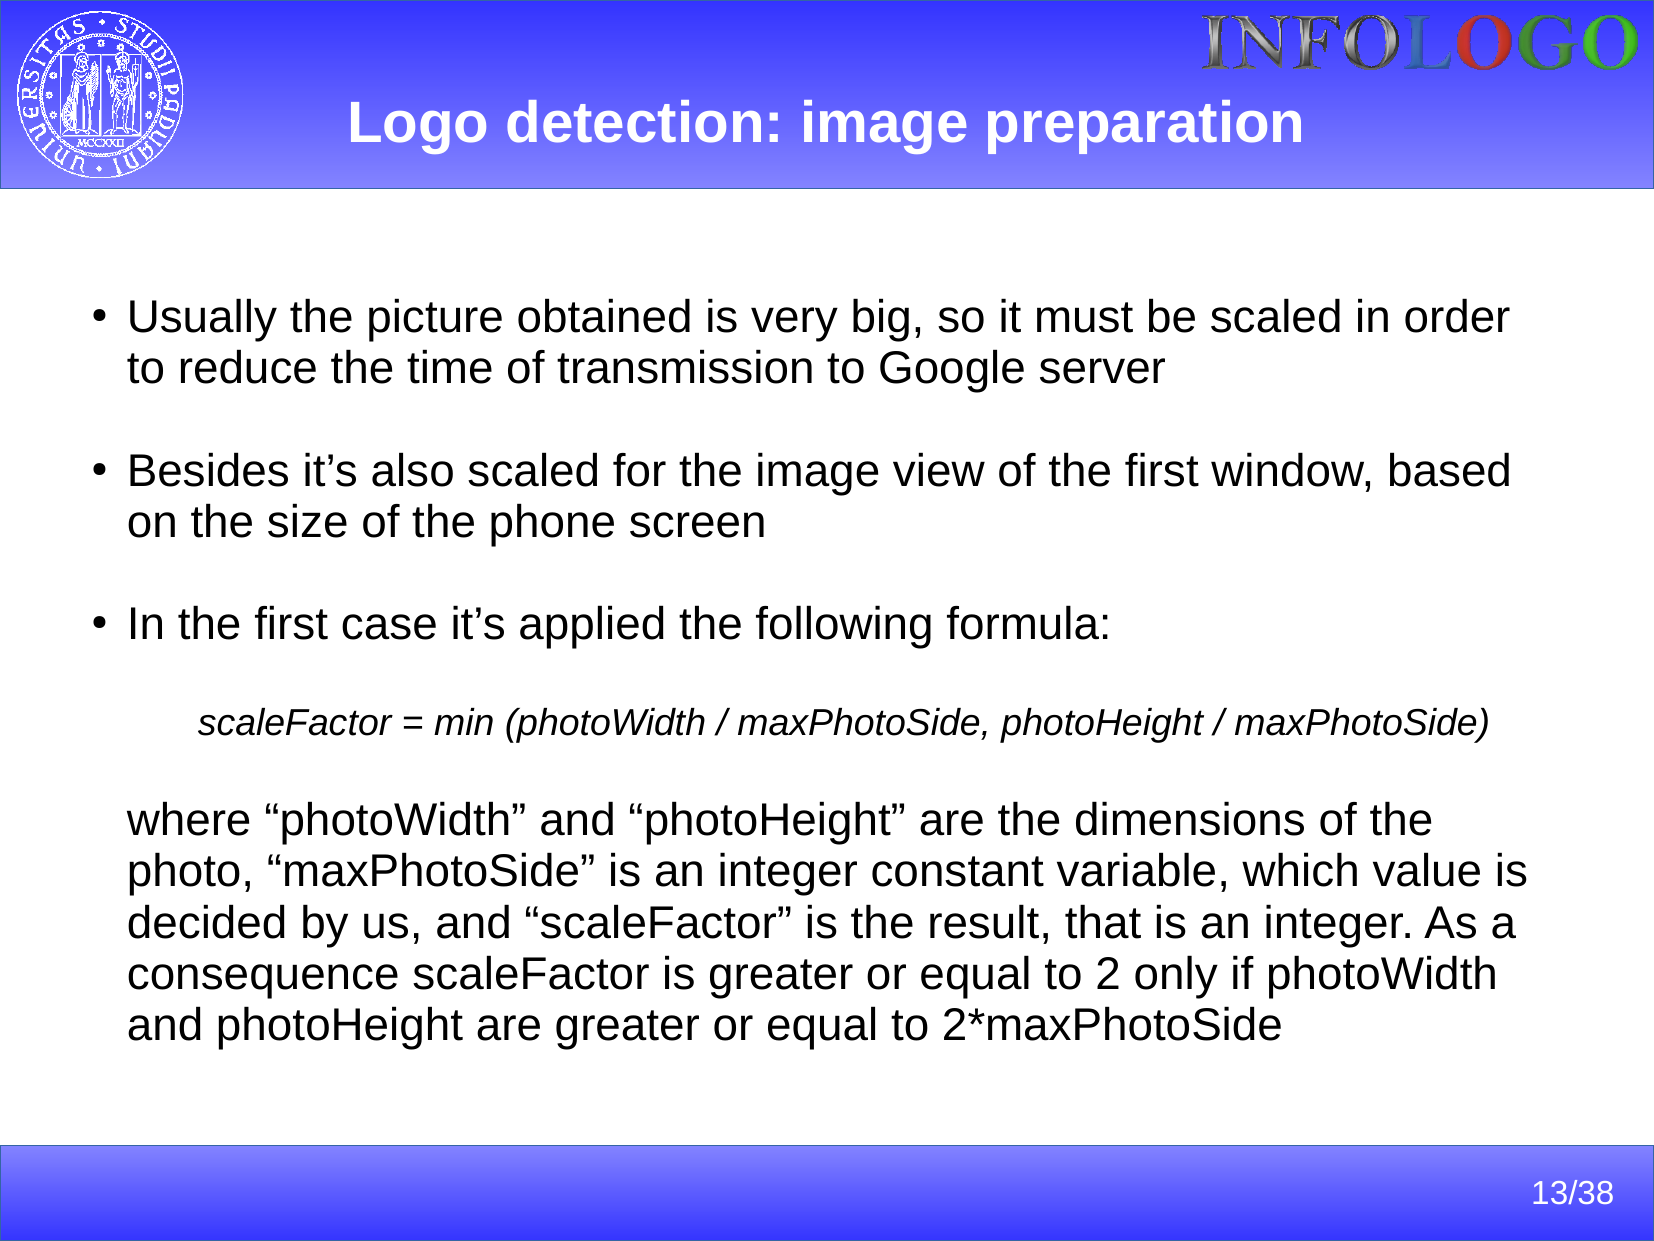

Logo detection: image preparation
Usually the picture obtained is very big, so it must be scaled in order to reduce the time of transmission to Google server
Besides it’s also scaled for the image view of the first window, based on the size of the phone screen
In the first case it’s applied the following formula:
scaleFactor = min (photoWidth / maxPhotoSide, photoHeight / maxPhotoSide)
where “photoWidth” and “photoHeight” are the dimensions of the photo, “maxPhotoSide” is an integer constant variable, which value is decided by us, and “scaleFactor” is the result, that is an integer. As a consequence scaleFactor is greater or equal to 2 only if photoWidth and photoHeight are greater or equal to 2*maxPhotoSide
13/38